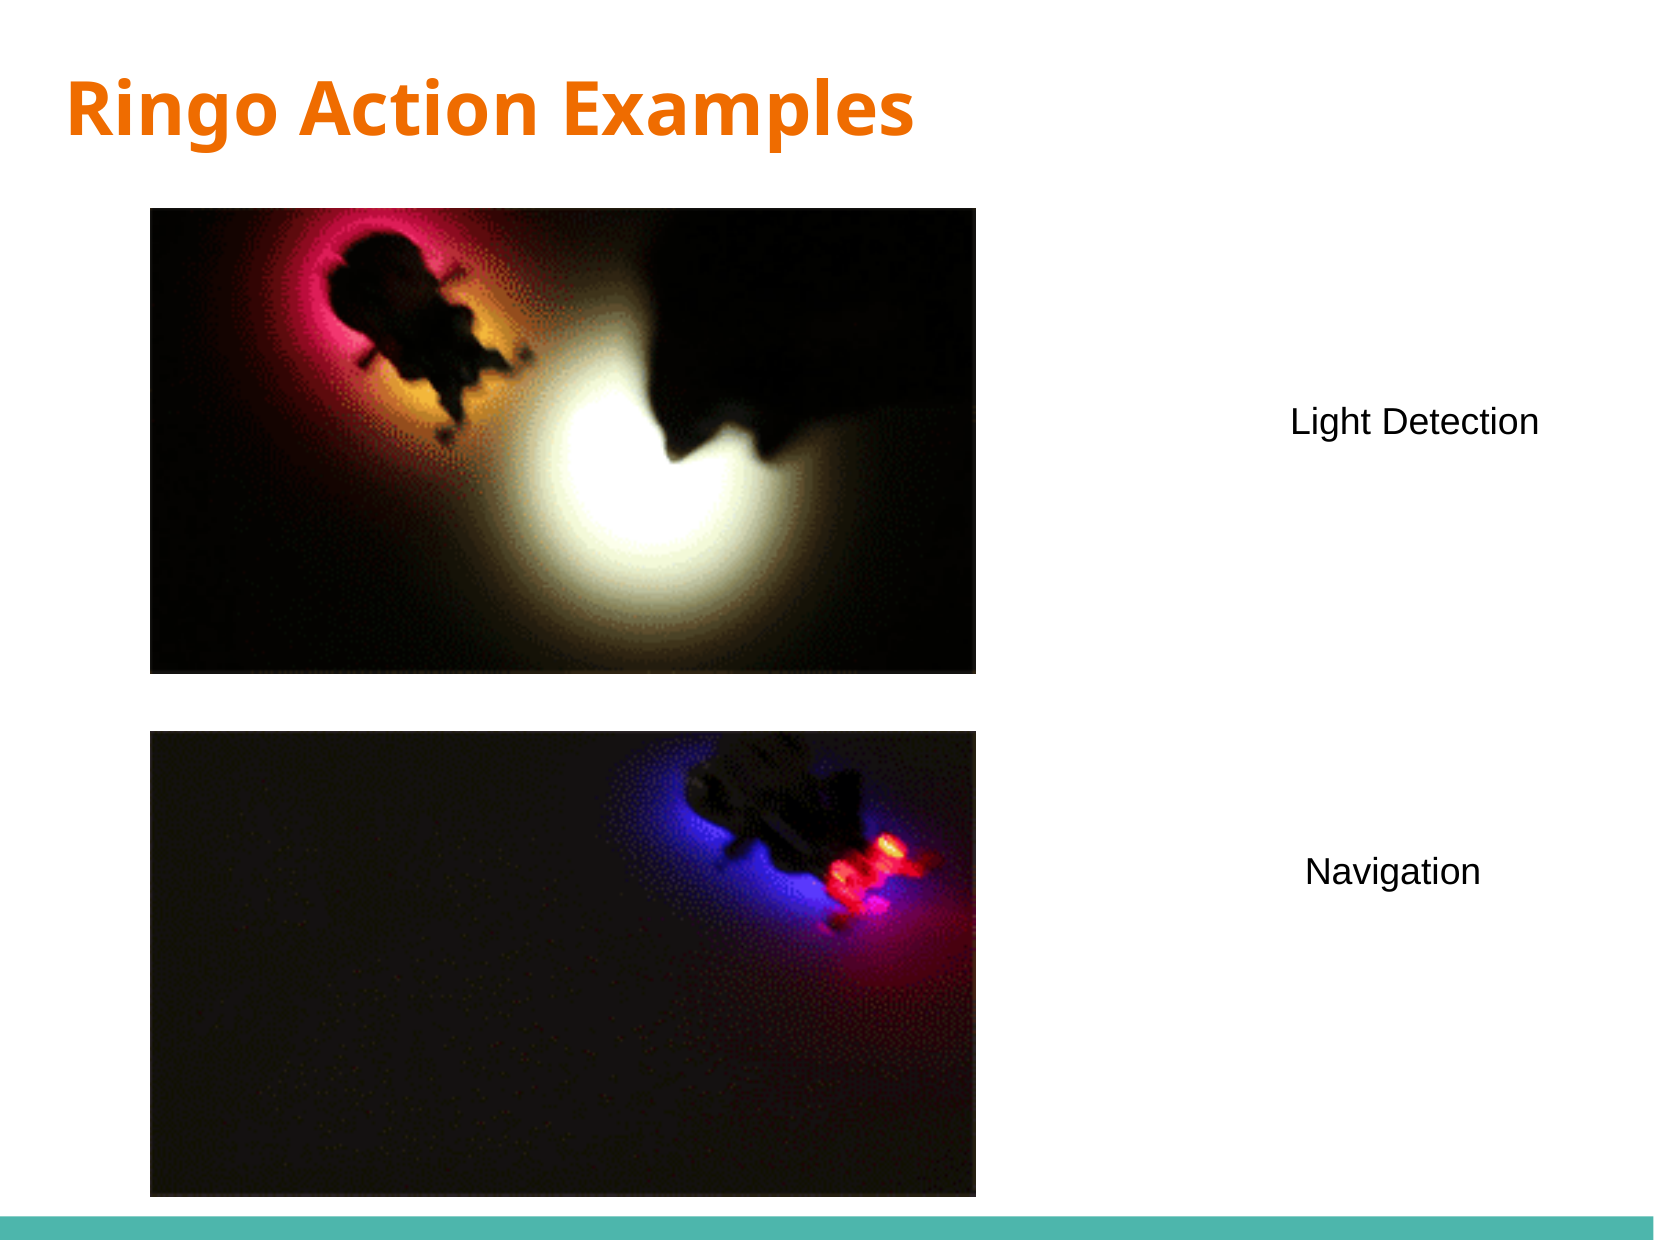

# Ringo Action Examples
Light Detection
Navigation